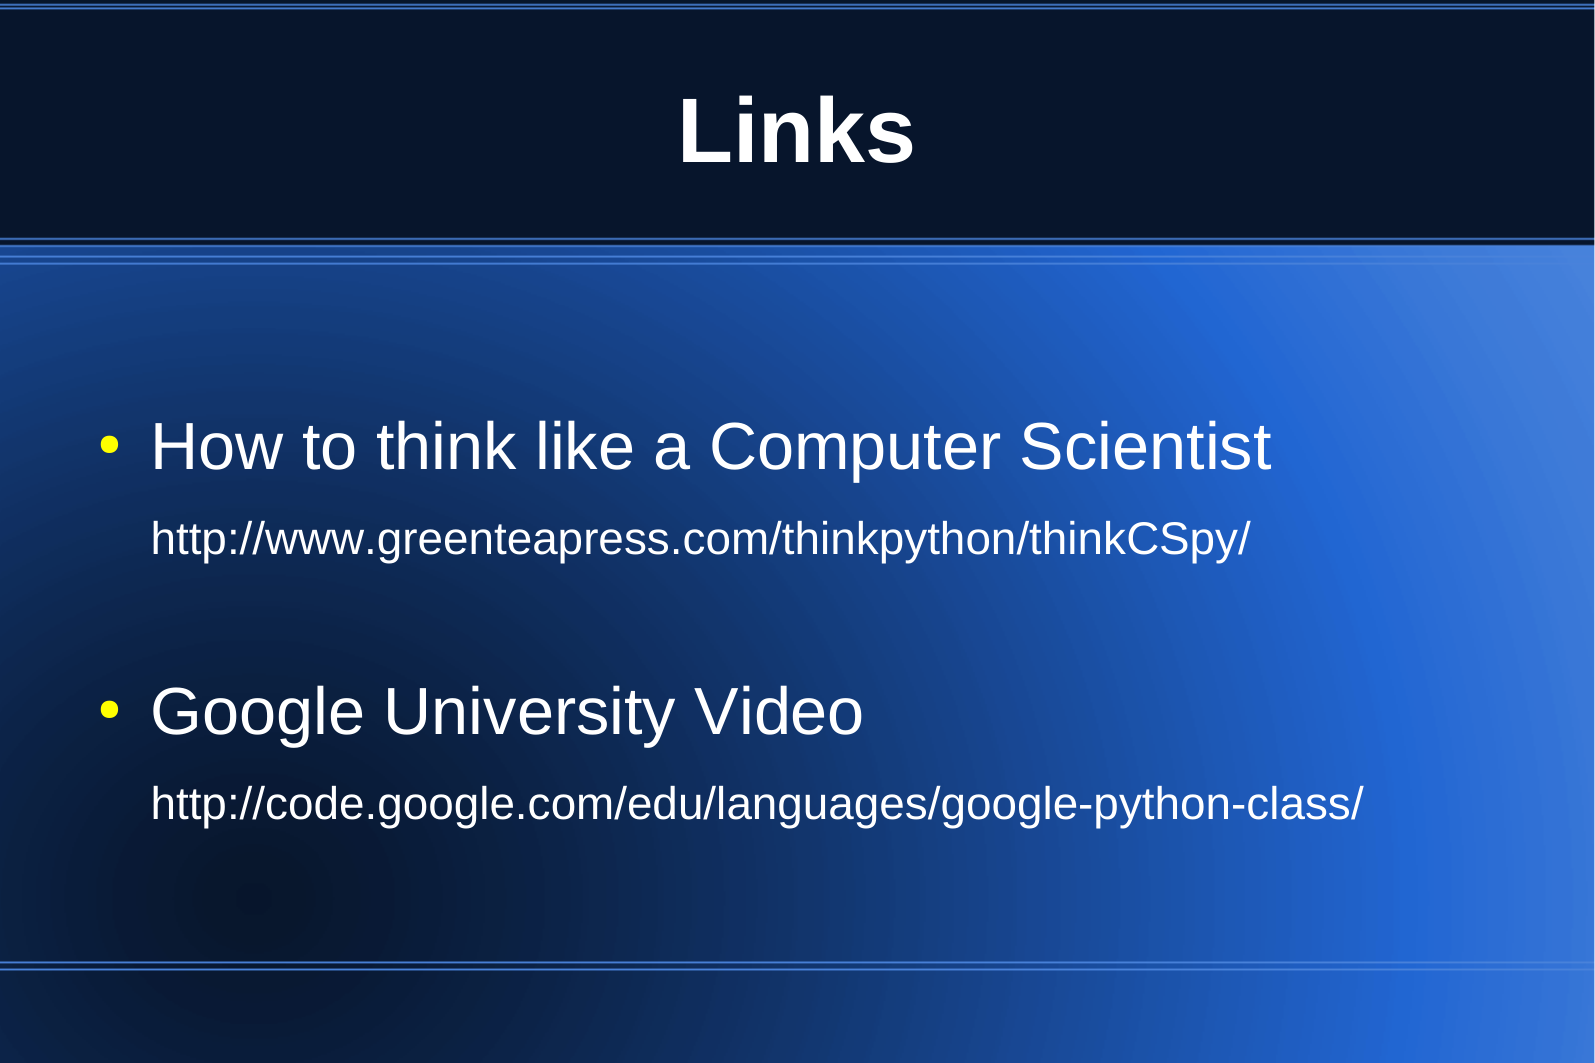

# Links
How to think like a Computer Scientist
http://www.greenteapress.com/thinkpython/thinkCSpy/
Google University Video
http://code.google.com/edu/languages/google-python-class/